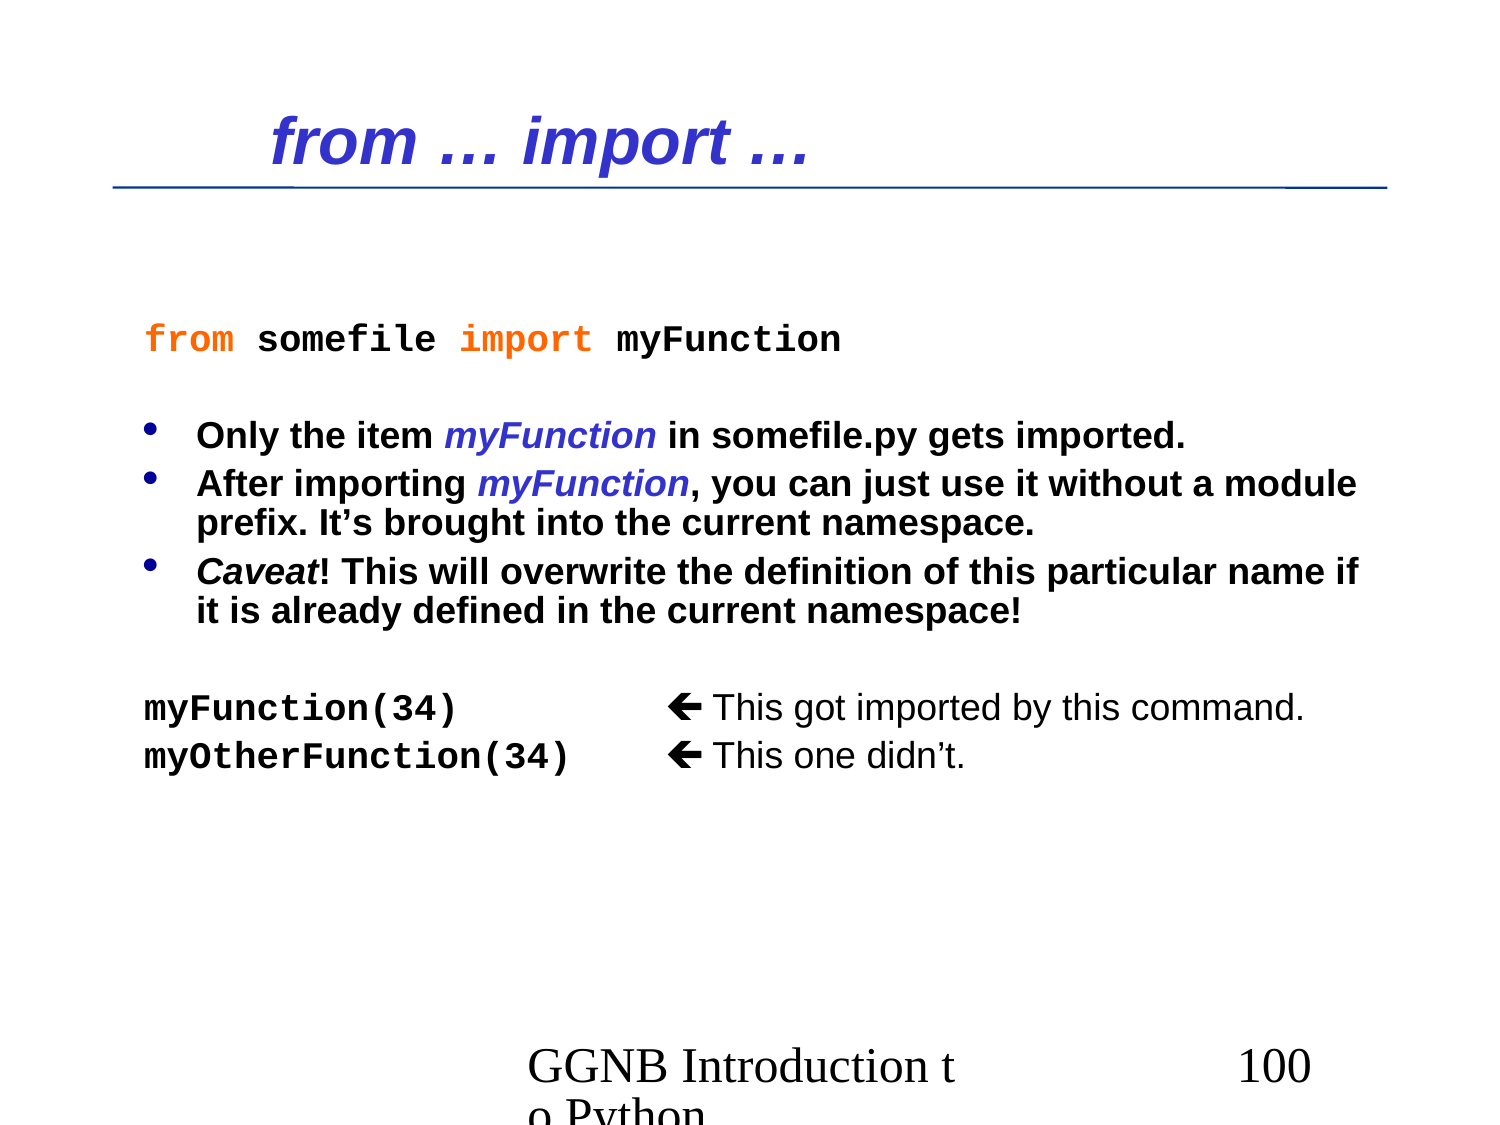

# from … import …
from somefile import myFunction
Only the item myFunction in somefile.py gets imported.
After importing myFunction, you can just use it without a module prefix. It’s brought into the current namespace.
Caveat! This will overwrite the definition of this particular name if it is already defined in the current namespace!
myFunction(34)			 This got imported by this command.
myOtherFunction(34)		 This one didn’t.
100
GGNB Introduction to Python